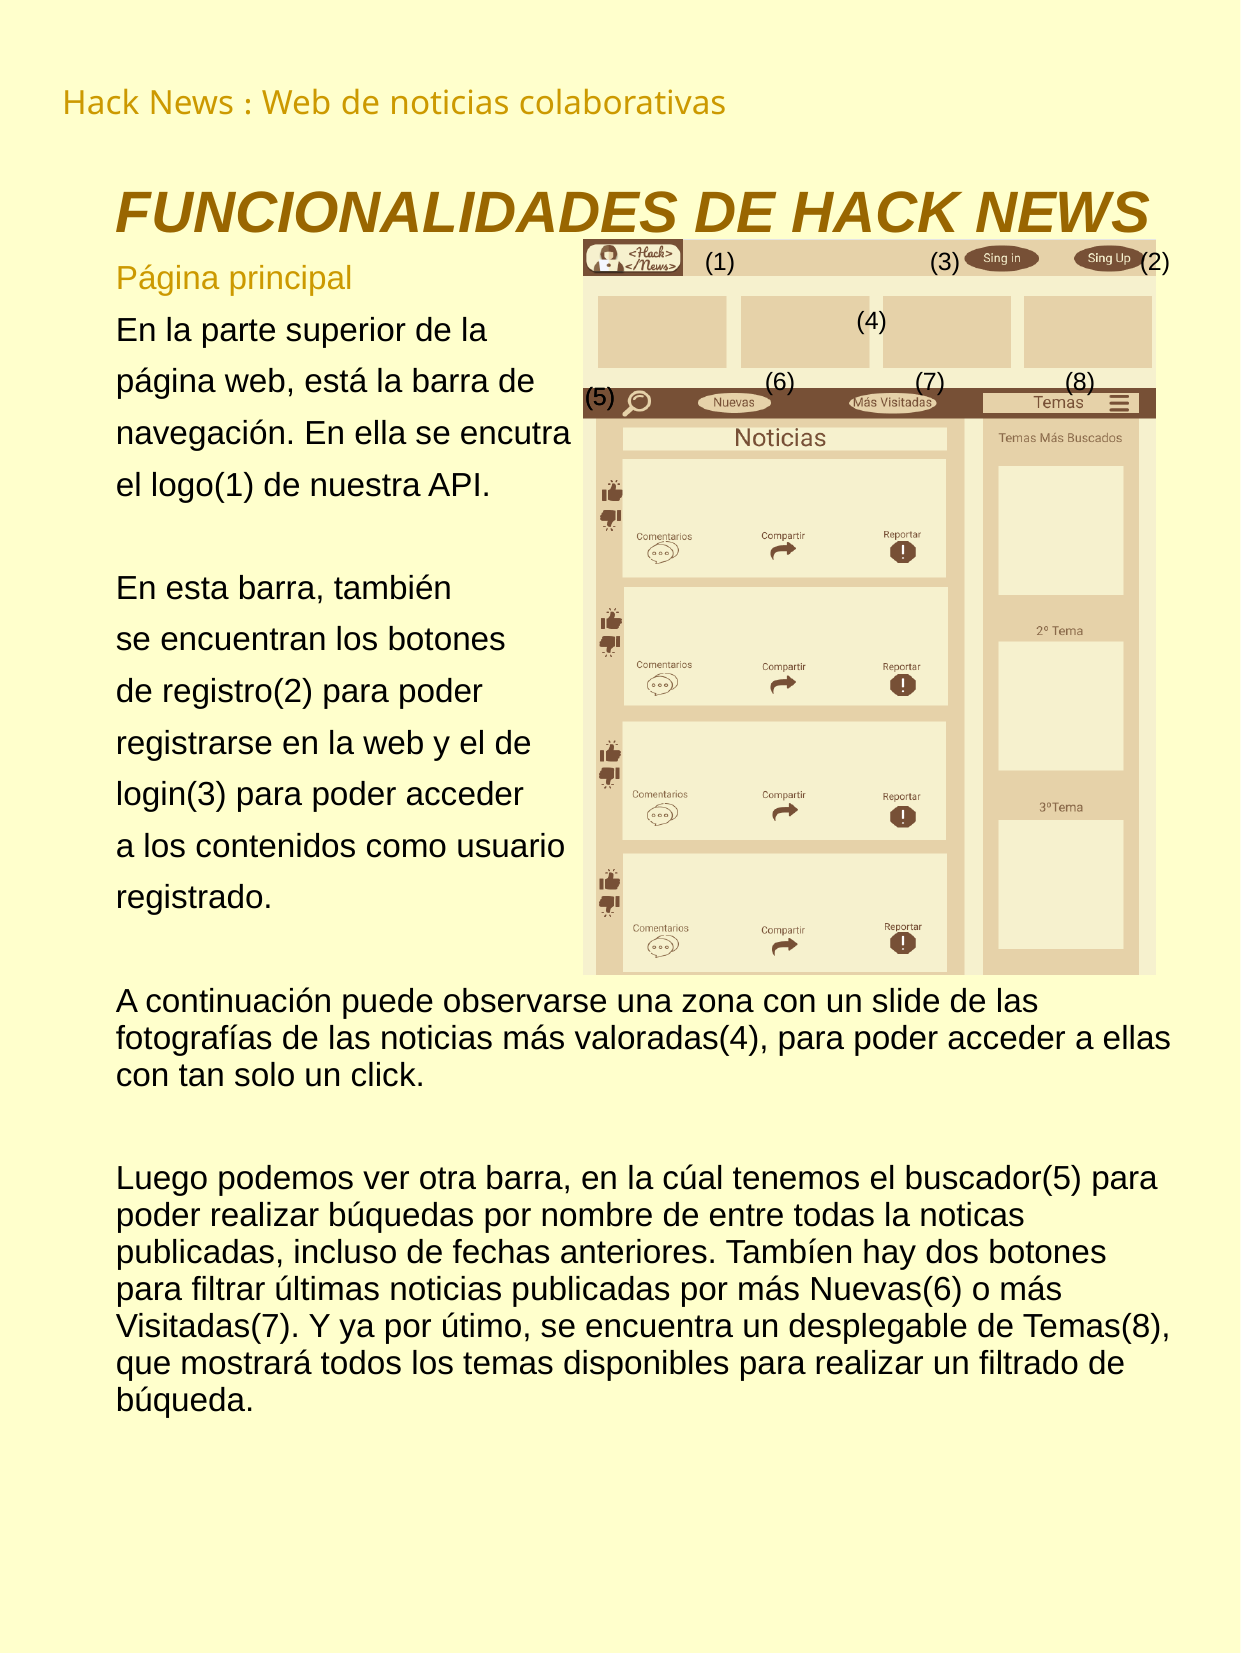

# Hack News : Web de noticias colaborativas
FUNCIONALIDADES DE HACK NEWS
Página principal
En la parte superior de la
página web, está la barra de
navegación. En ella se encutra
el logo(1) de nuestra API.
En esta barra, también
se encuentran los botones
de registro(2) para poder
registrarse en la web y el de
login(3) para poder acceder
a los contenidos como usuario
registrado.
A continuación puede observarse una zona con un slide de las fotografías de las noticias más valoradas(4), para poder acceder a ellas con tan solo un click.
Luego podemos ver otra barra, en la cúal tenemos el buscador(5) para poder realizar búquedas por nombre de entre todas la noticas publicadas, incluso de fechas anteriores. Tambíen hay dos botones para filtrar últimas noticias publicadas por más Nuevas(6) o más Visitadas(7). Y ya por útimo, se encuentra un desplegable de Temas(8), que mostrará todos los temas disponibles para realizar un filtrado de búqueda.
(1)
(3)
(2)
(4)
(6)
(7)
(8)
(5)
(5)